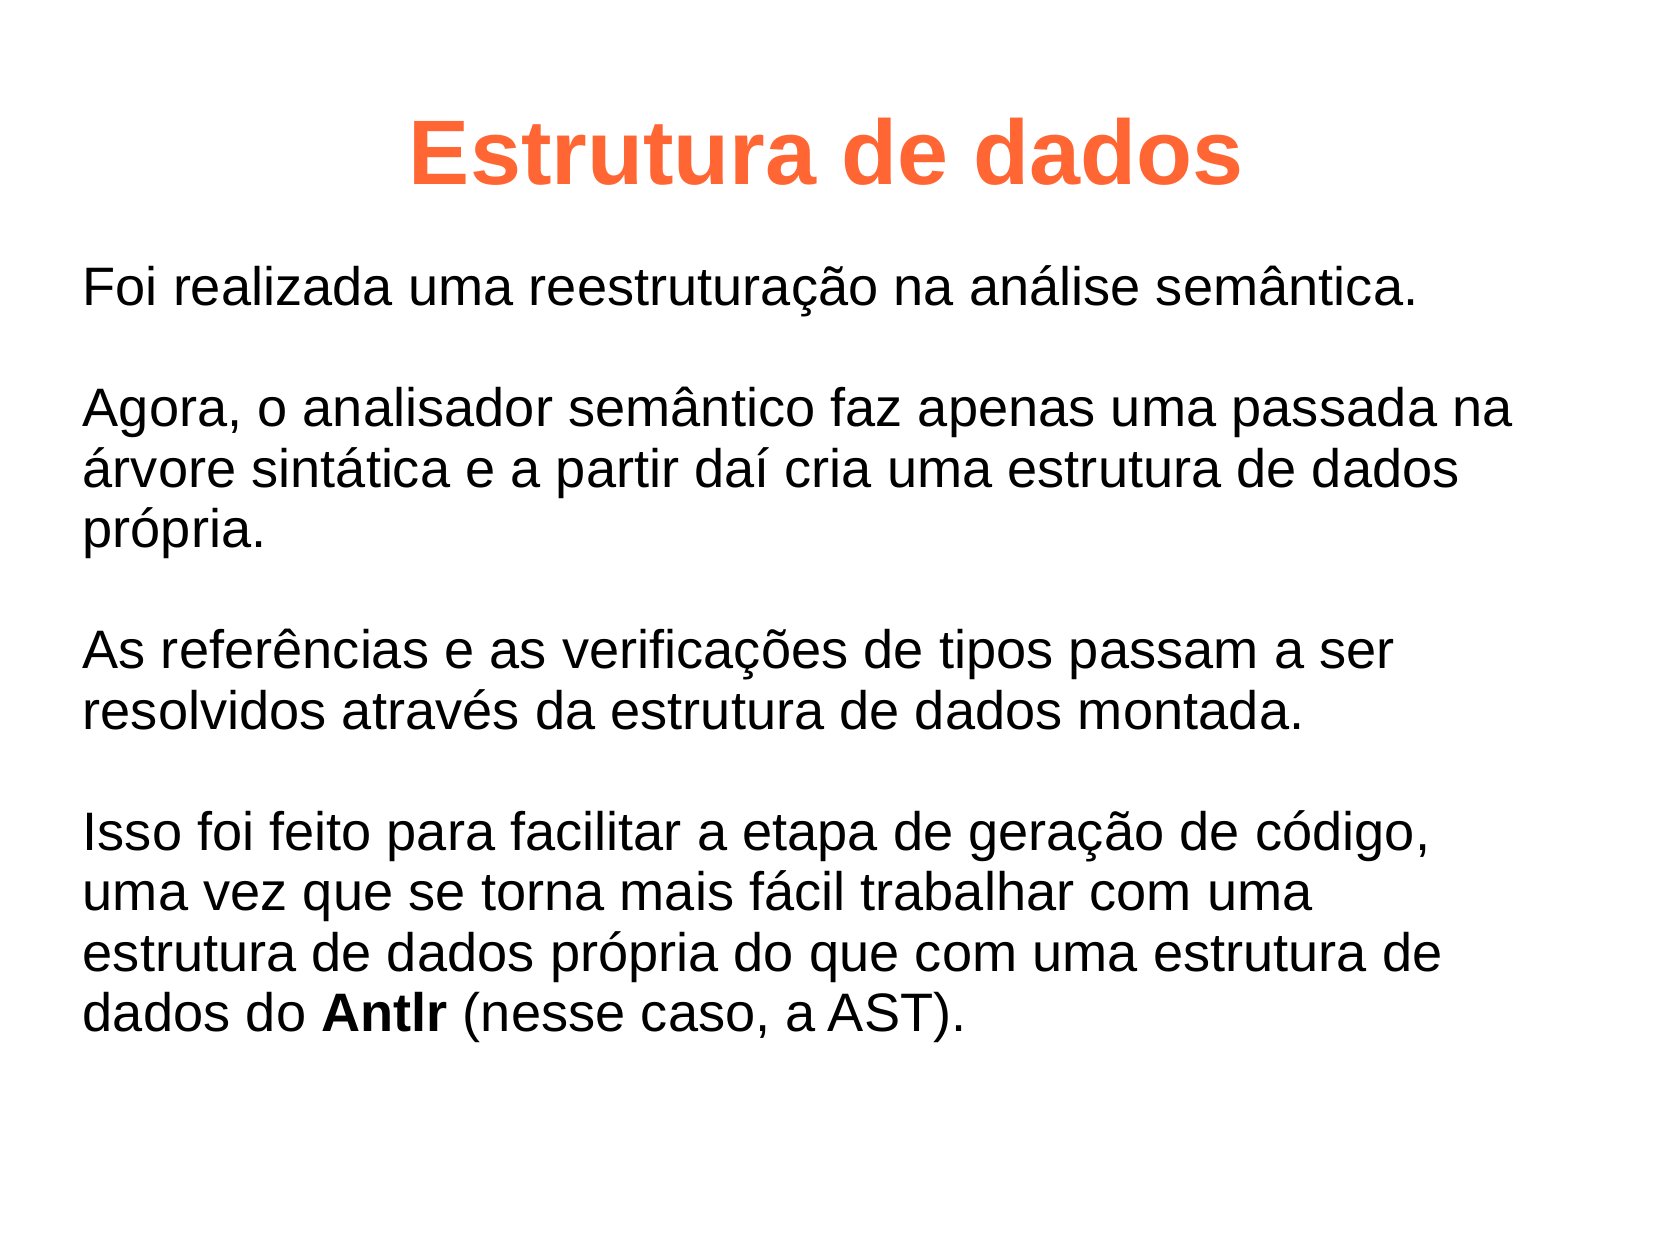

# Estrutura de dados
Foi realizada uma reestruturação na análise semântica.
Agora, o analisador semântico faz apenas uma passada na árvore sintática e a partir daí cria uma estrutura de dados própria.
As referências e as verificações de tipos passam a ser resolvidos através da estrutura de dados montada.
Isso foi feito para facilitar a etapa de geração de código, uma vez que se torna mais fácil trabalhar com uma estrutura de dados própria do que com uma estrutura de dados do Antlr (nesse caso, a AST).